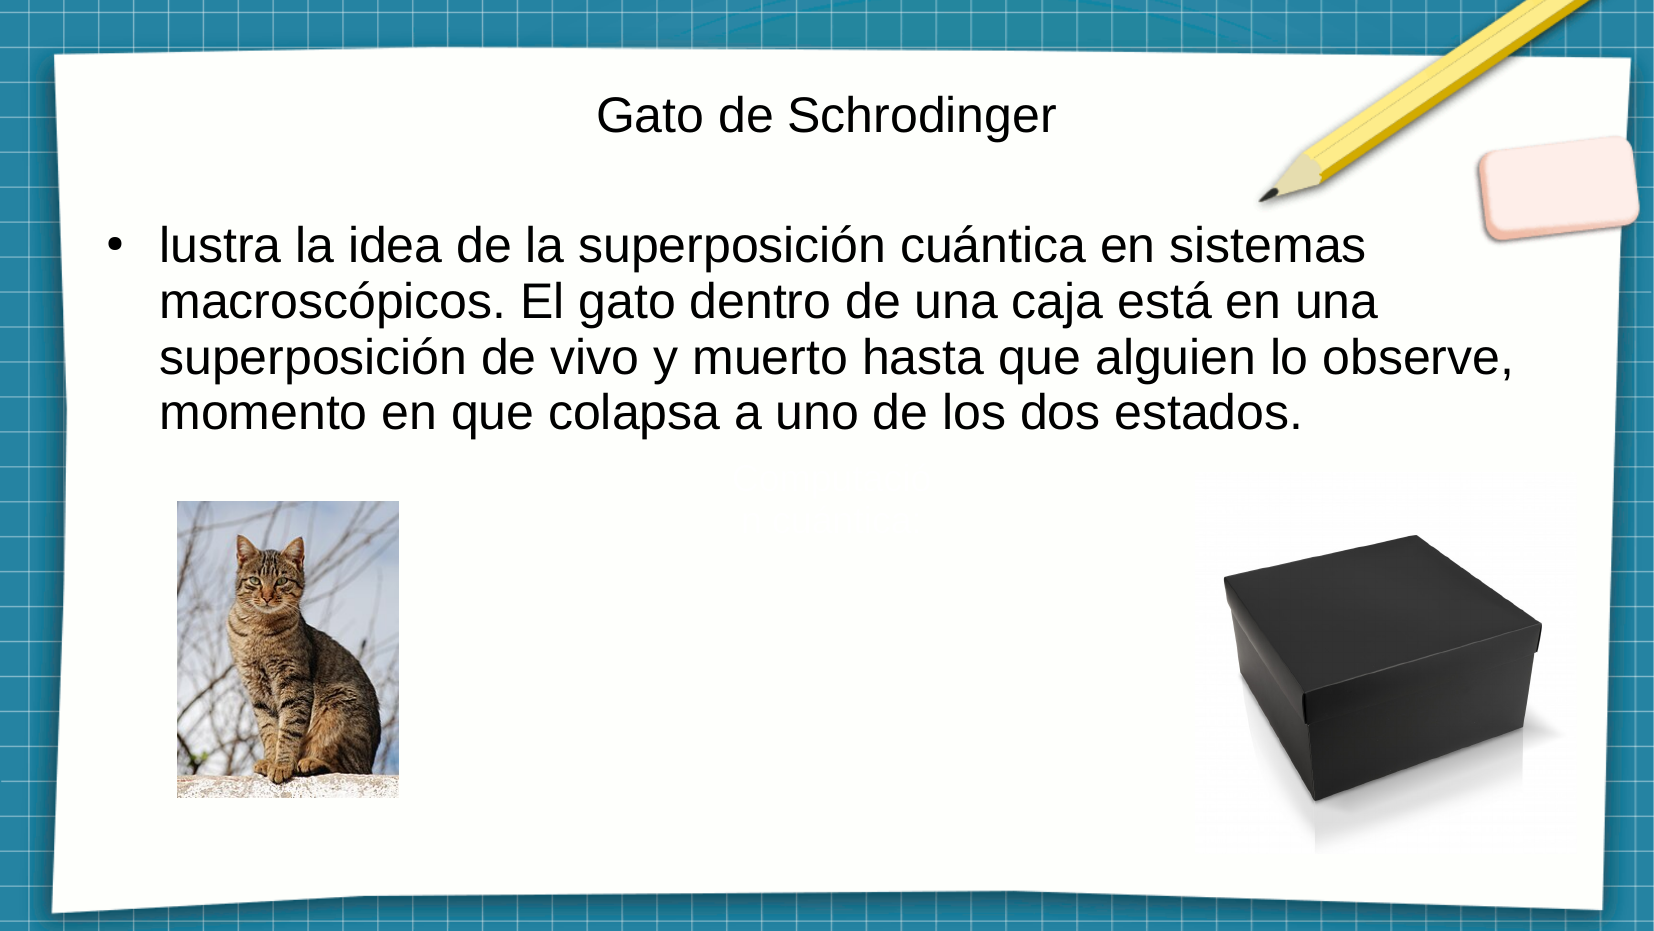

# Gato de Schrodinger
lustra la idea de la superposición cuántica en sistemas macroscópicos. El gato dentro de una caja está en una superposición de vivo y muerto hasta que alguien lo observe, momento en que colapsa a uno de los dos estados.
Computación cuántica: